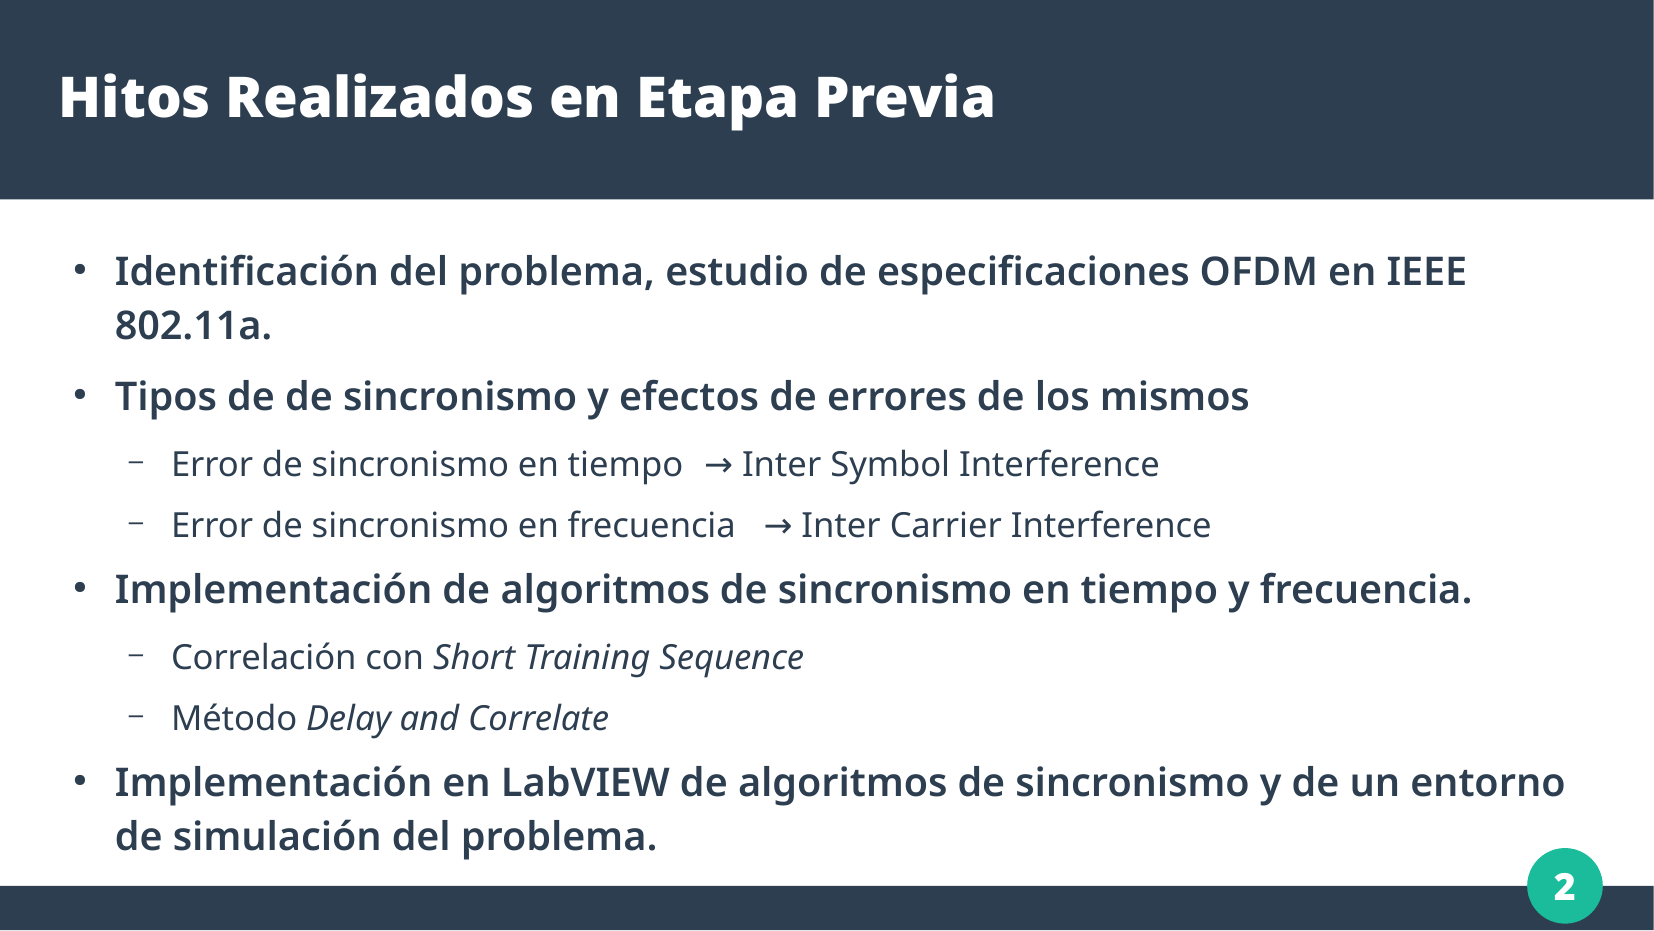

# Hitos Realizados en Etapa Previa
Identificación del problema, estudio de especificaciones OFDM en IEEE 802.11a.
Tipos de de sincronismo y efectos de errores de los mismos
Error de sincronismo en tiempo 		→ Inter Symbol Interference
Error de sincronismo en frecuencia 	→ Inter Carrier Interference
Implementación de algoritmos de sincronismo en tiempo y frecuencia.
Correlación con Short Training Sequence
Método Delay and Correlate
Implementación en LabVIEW de algoritmos de sincronismo y de un entorno de simulación del problema.